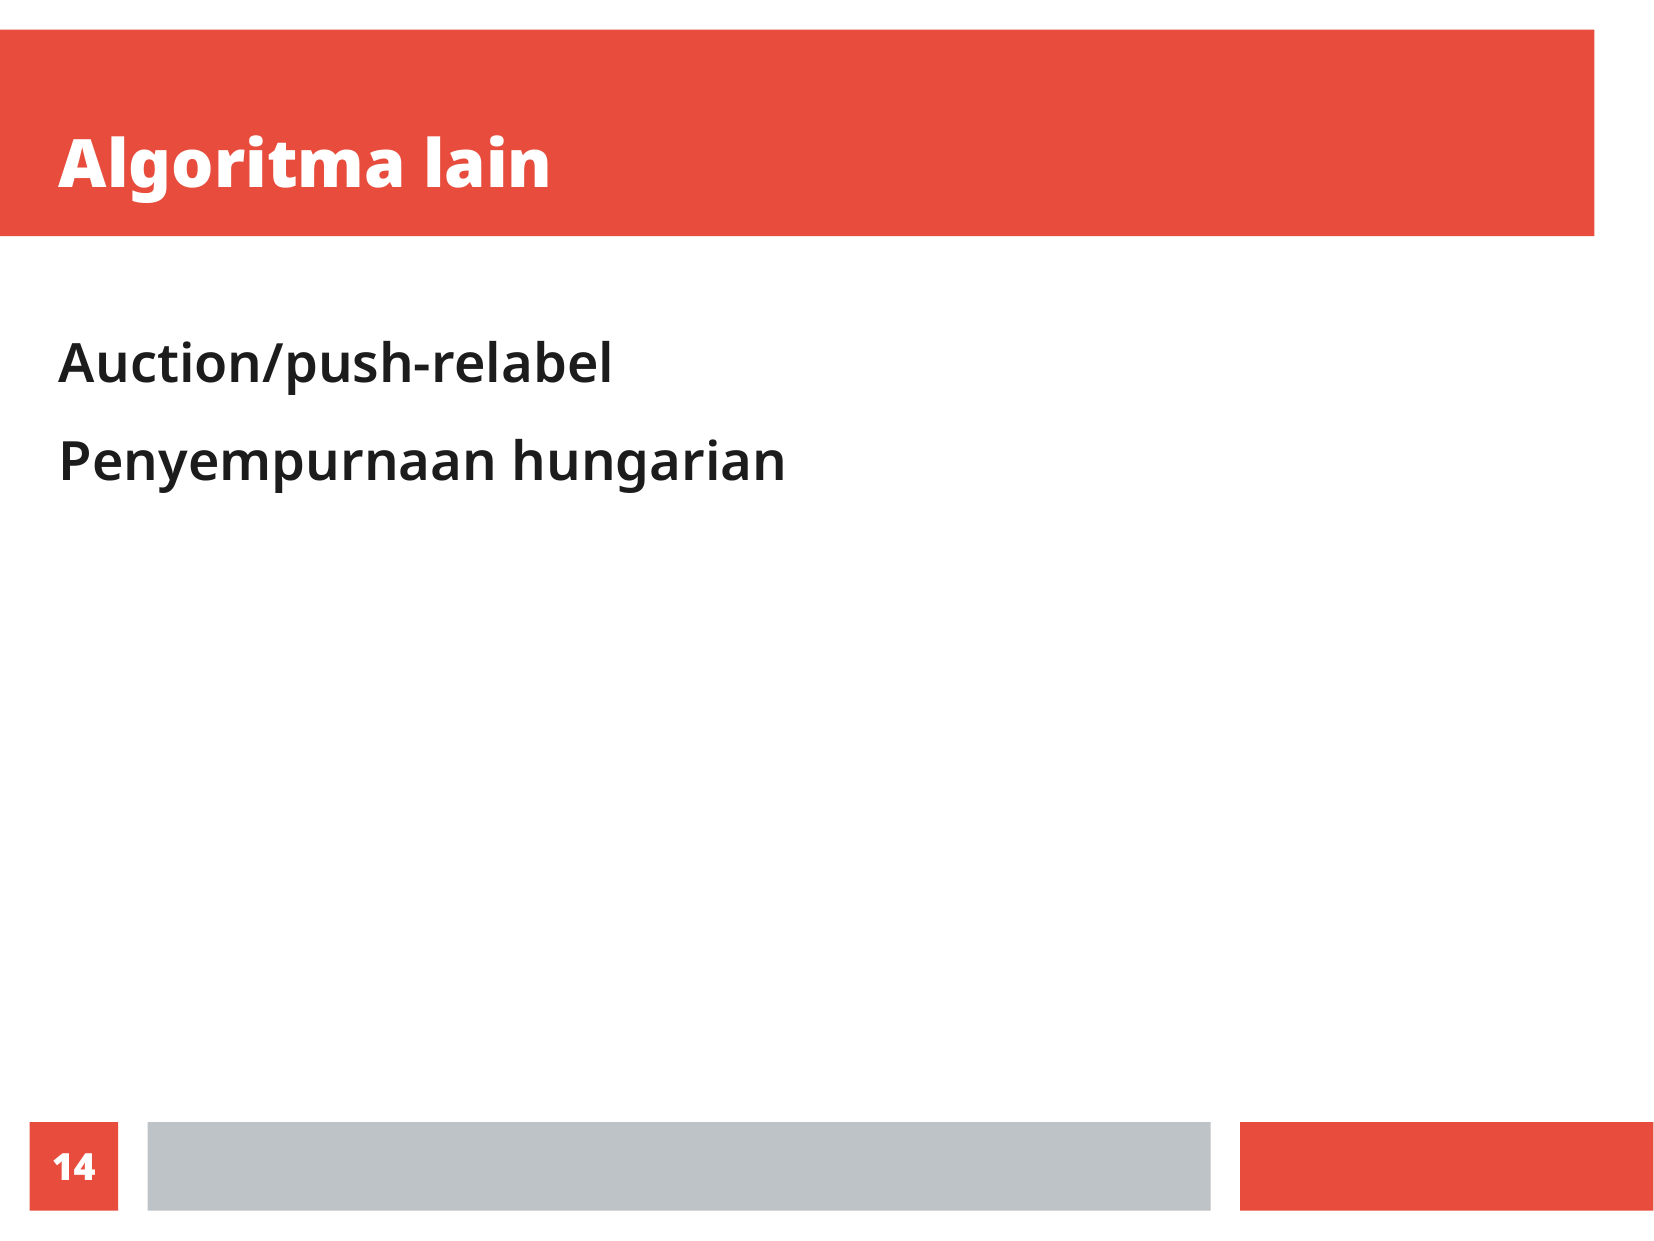

# Algoritma lain
Auction/push-relabel
Penyempurnaan hungarian
14